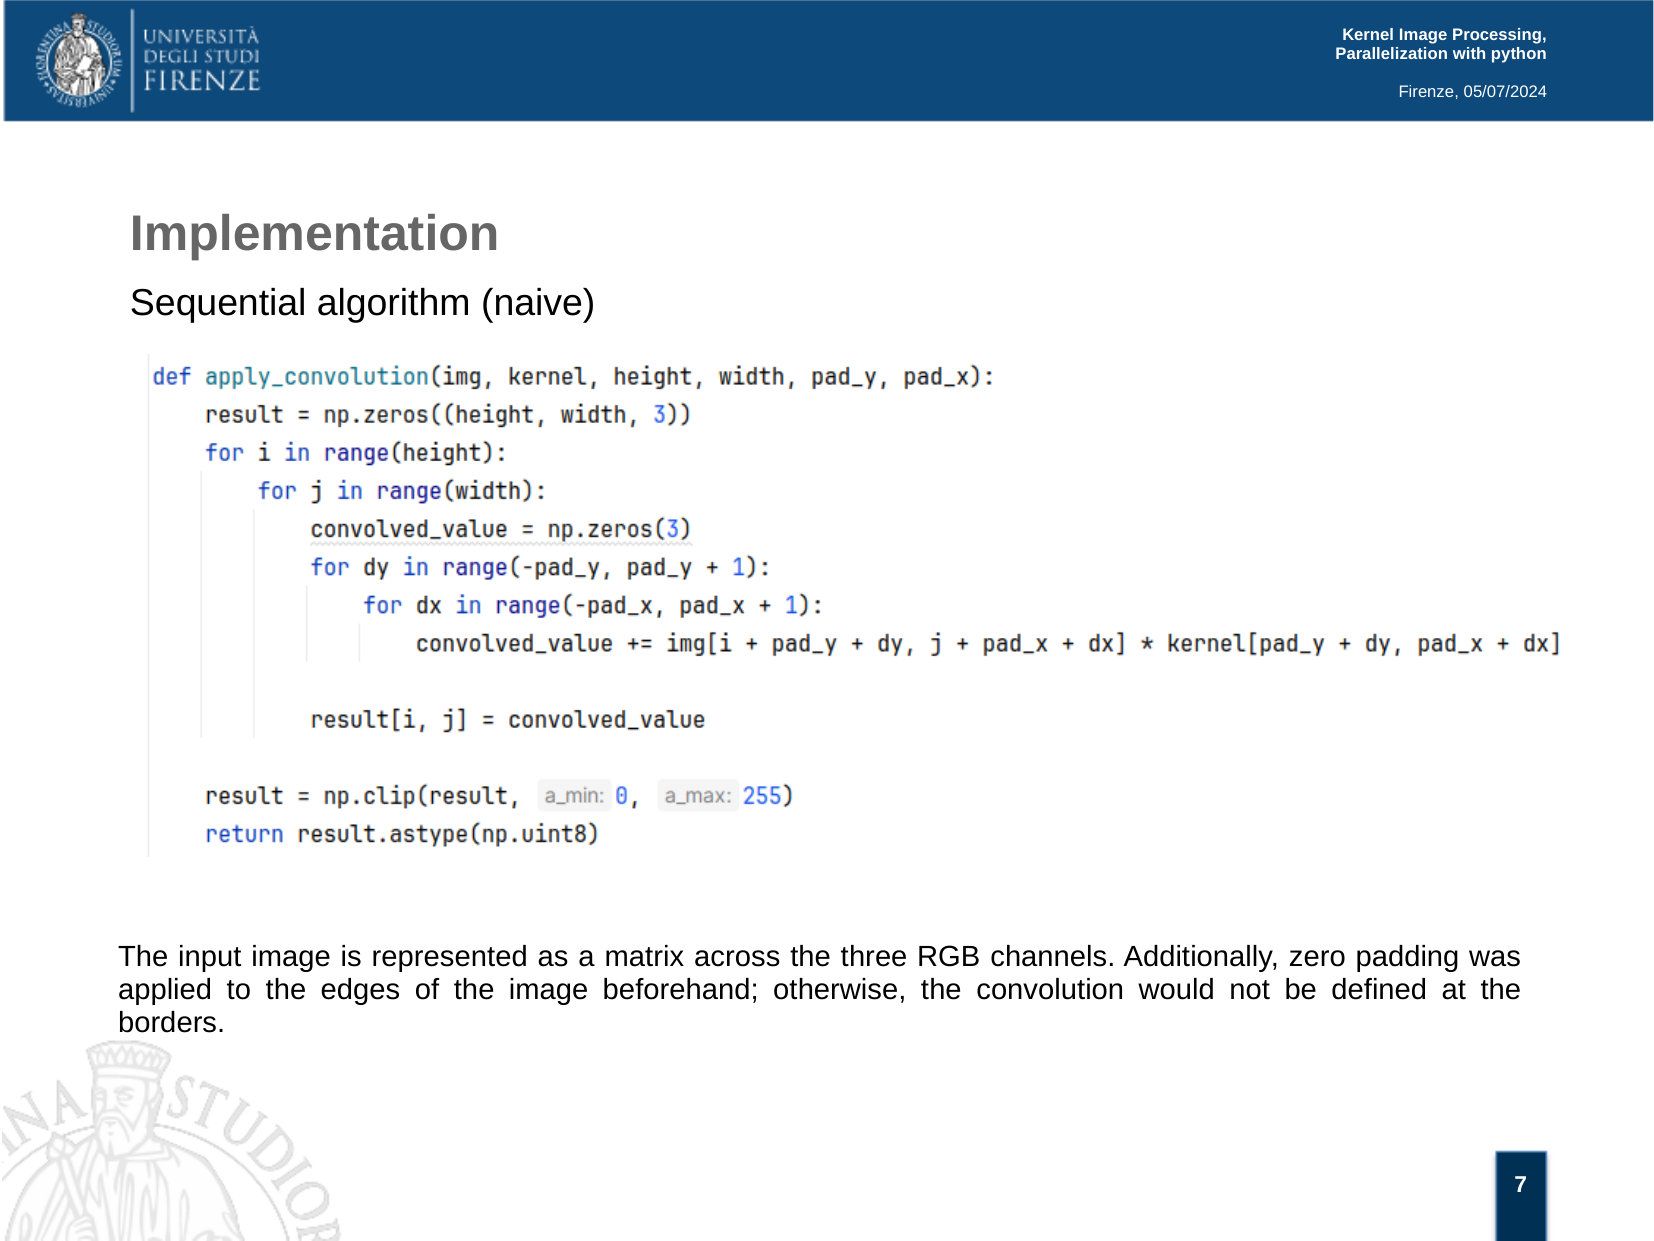

Kernel Image Processing,
Parallelization with python
Firenze, 05/07/2024
Implementation
Sequential algorithm (naive)
The input image is represented as a matrix across the three RGB channels. Additionally, zero padding was applied to the edges of the image beforehand; otherwise, the convolution would not be defined at the borders.
7